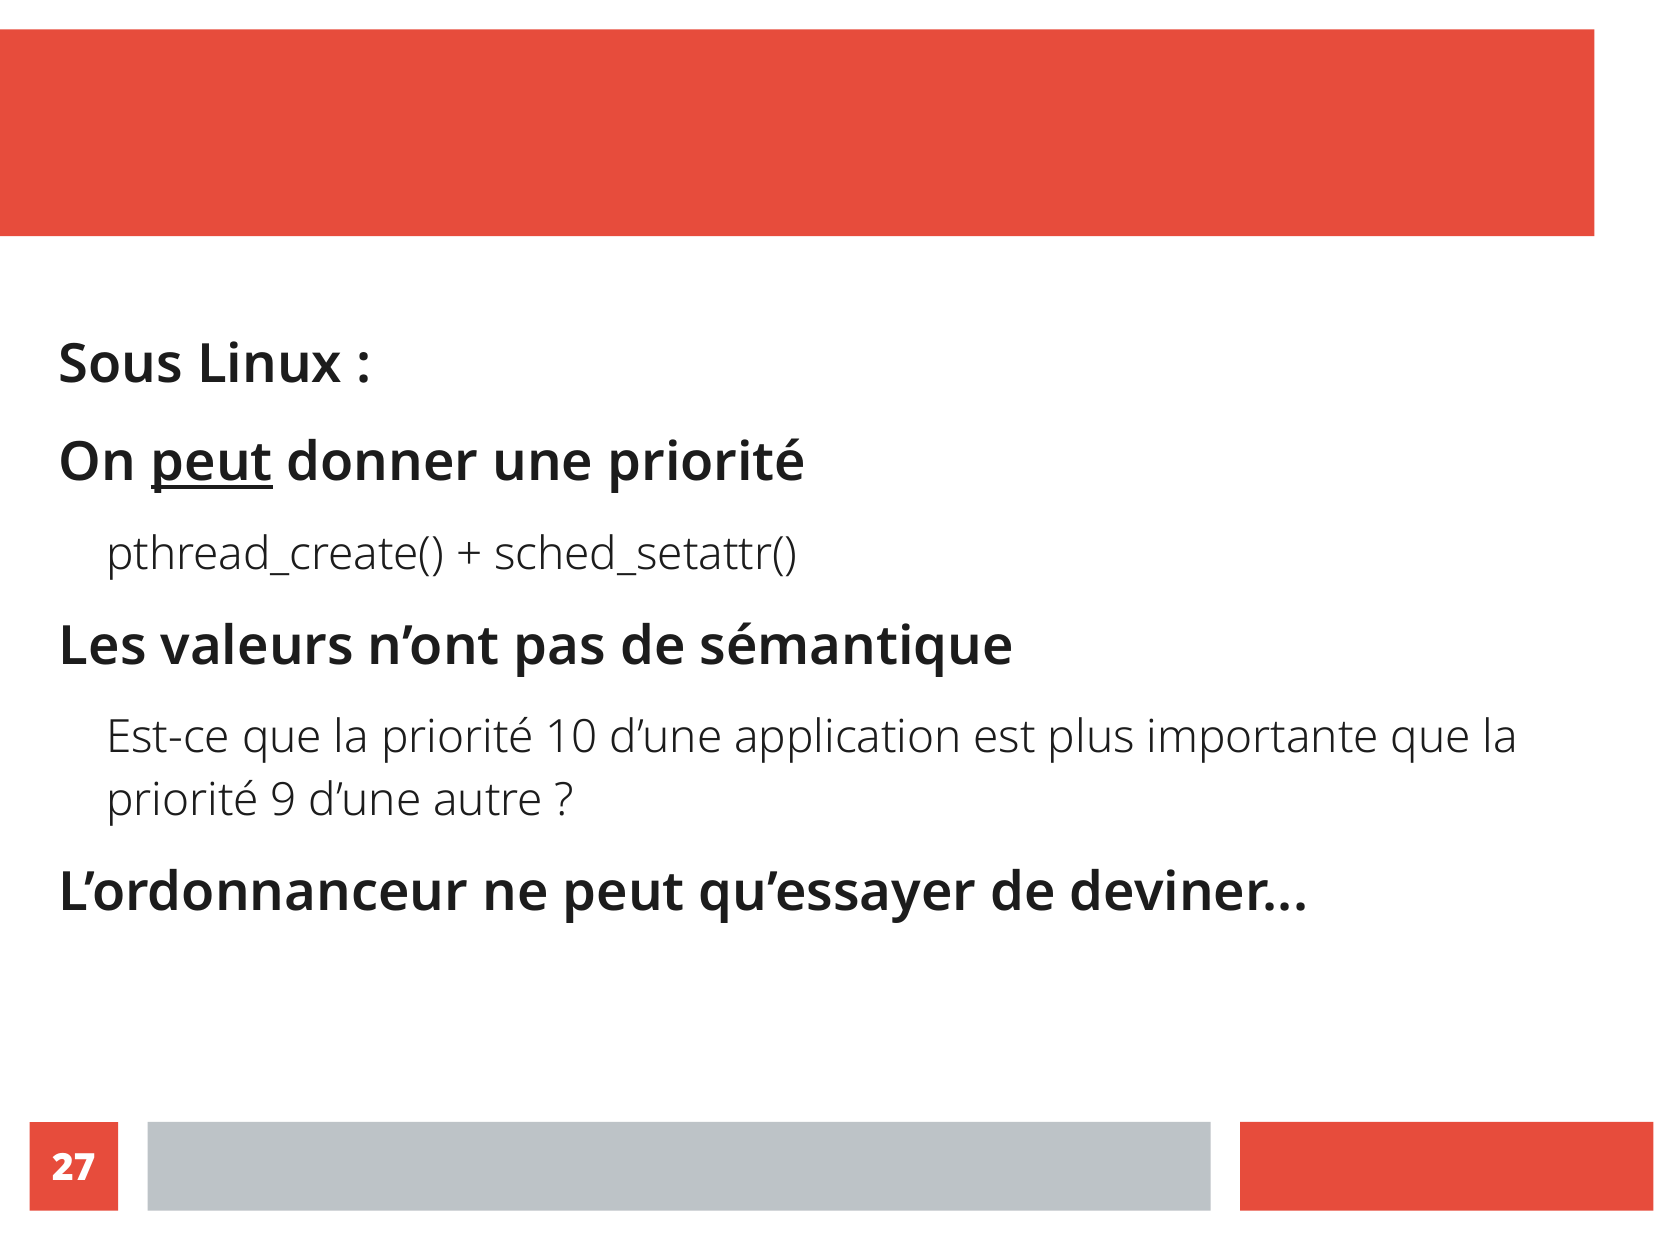

#
Sous Linux :
On peut donner une priorité
pthread_create() + sched_setattr()
Les valeurs n’ont pas de sémantique
Est-ce que la priorité 10 d’une application est plus importante que la priorité 9 d’une autre ?
L’ordonnanceur ne peut qu’essayer de deviner...
27